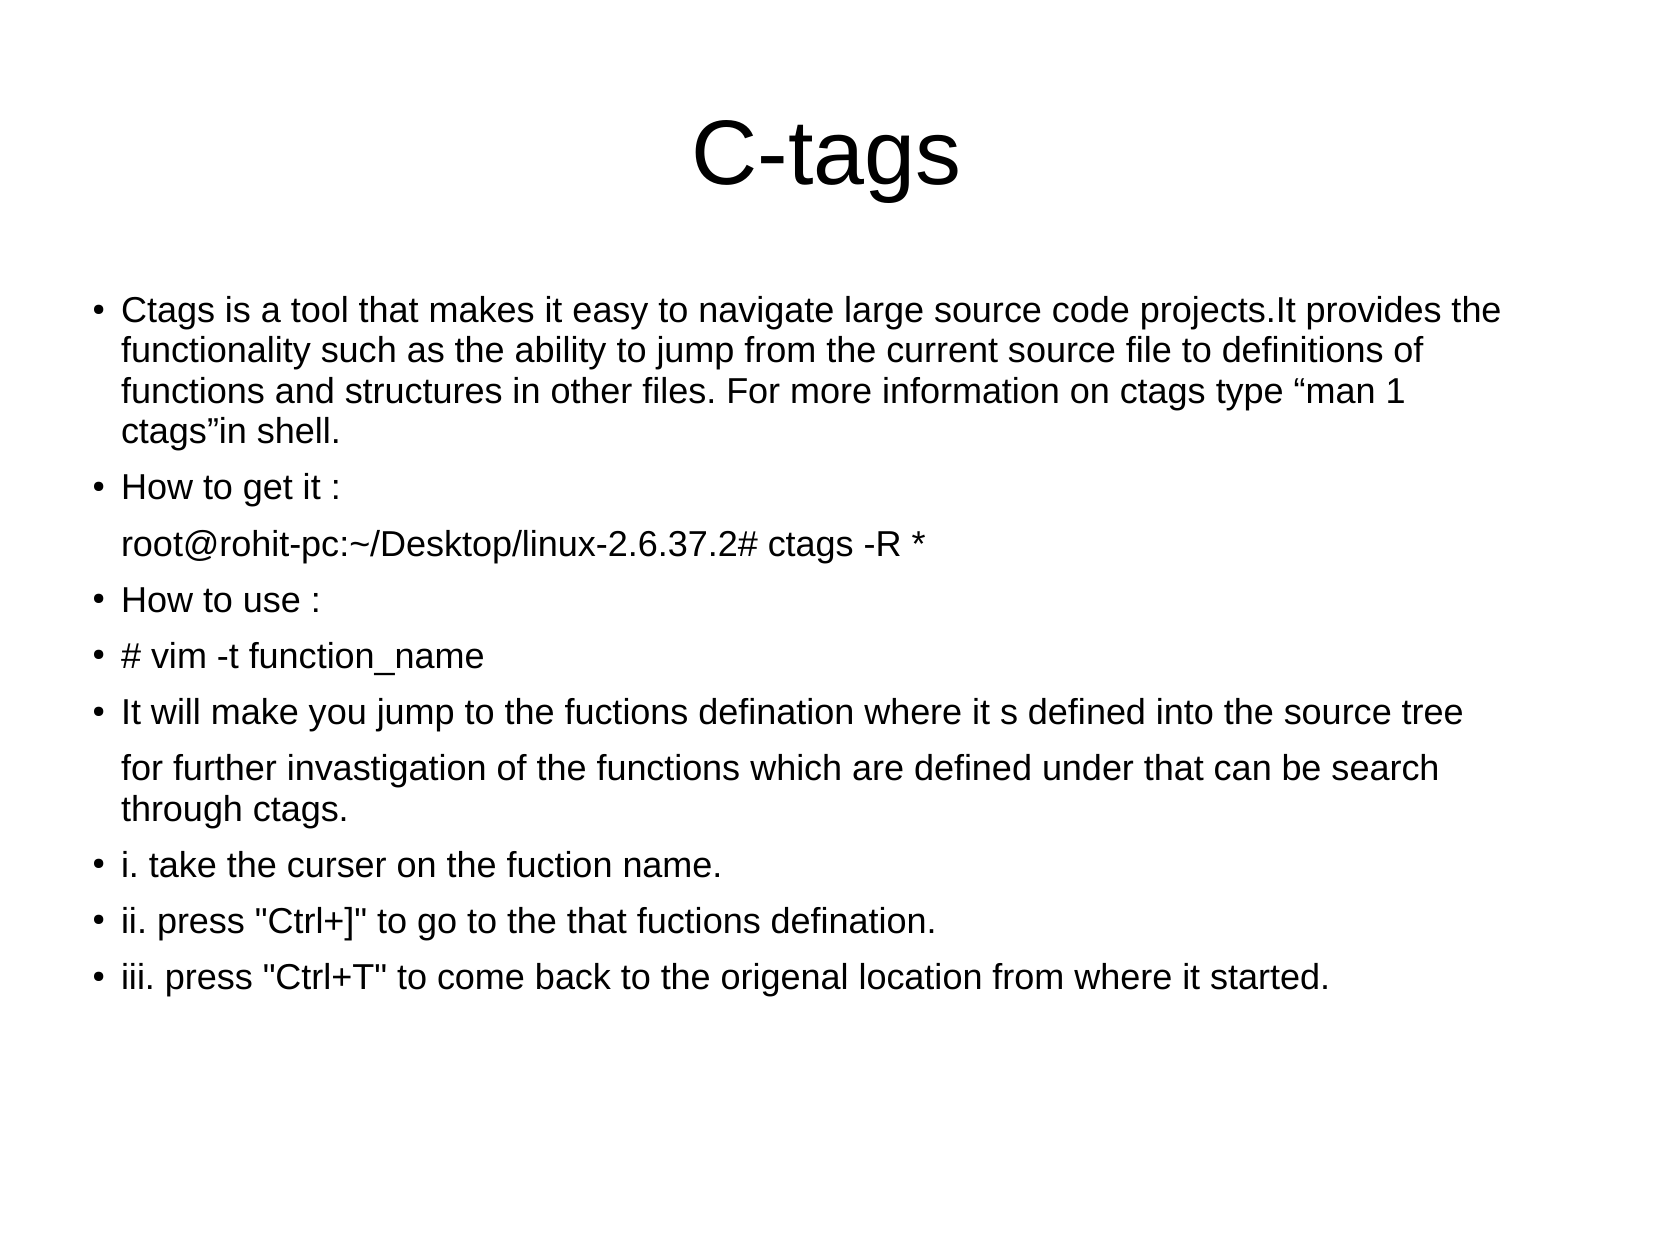

# C-tags
Ctags is a tool that makes it easy to navigate large source code projects.It provides the functionality such as the ability to jump from the current source file to definitions of functions and structures in other files. For more information on ctags type “man 1 ctags”in shell.
How to get it :
root@rohit-pc:~/Desktop/linux-2.6.37.2# ctags -R *
How to use :
# vim -t function_name
It will make you jump to the fuctions defination where it s defined into the source tree
for further invastigation of the functions which are defined under that can be search through ctags.
i. take the curser on the fuction name.
ii. press "Ctrl+]" to go to the that fuctions defination.
iii. press "Ctrl+T" to come back to the origenal location from where it started.